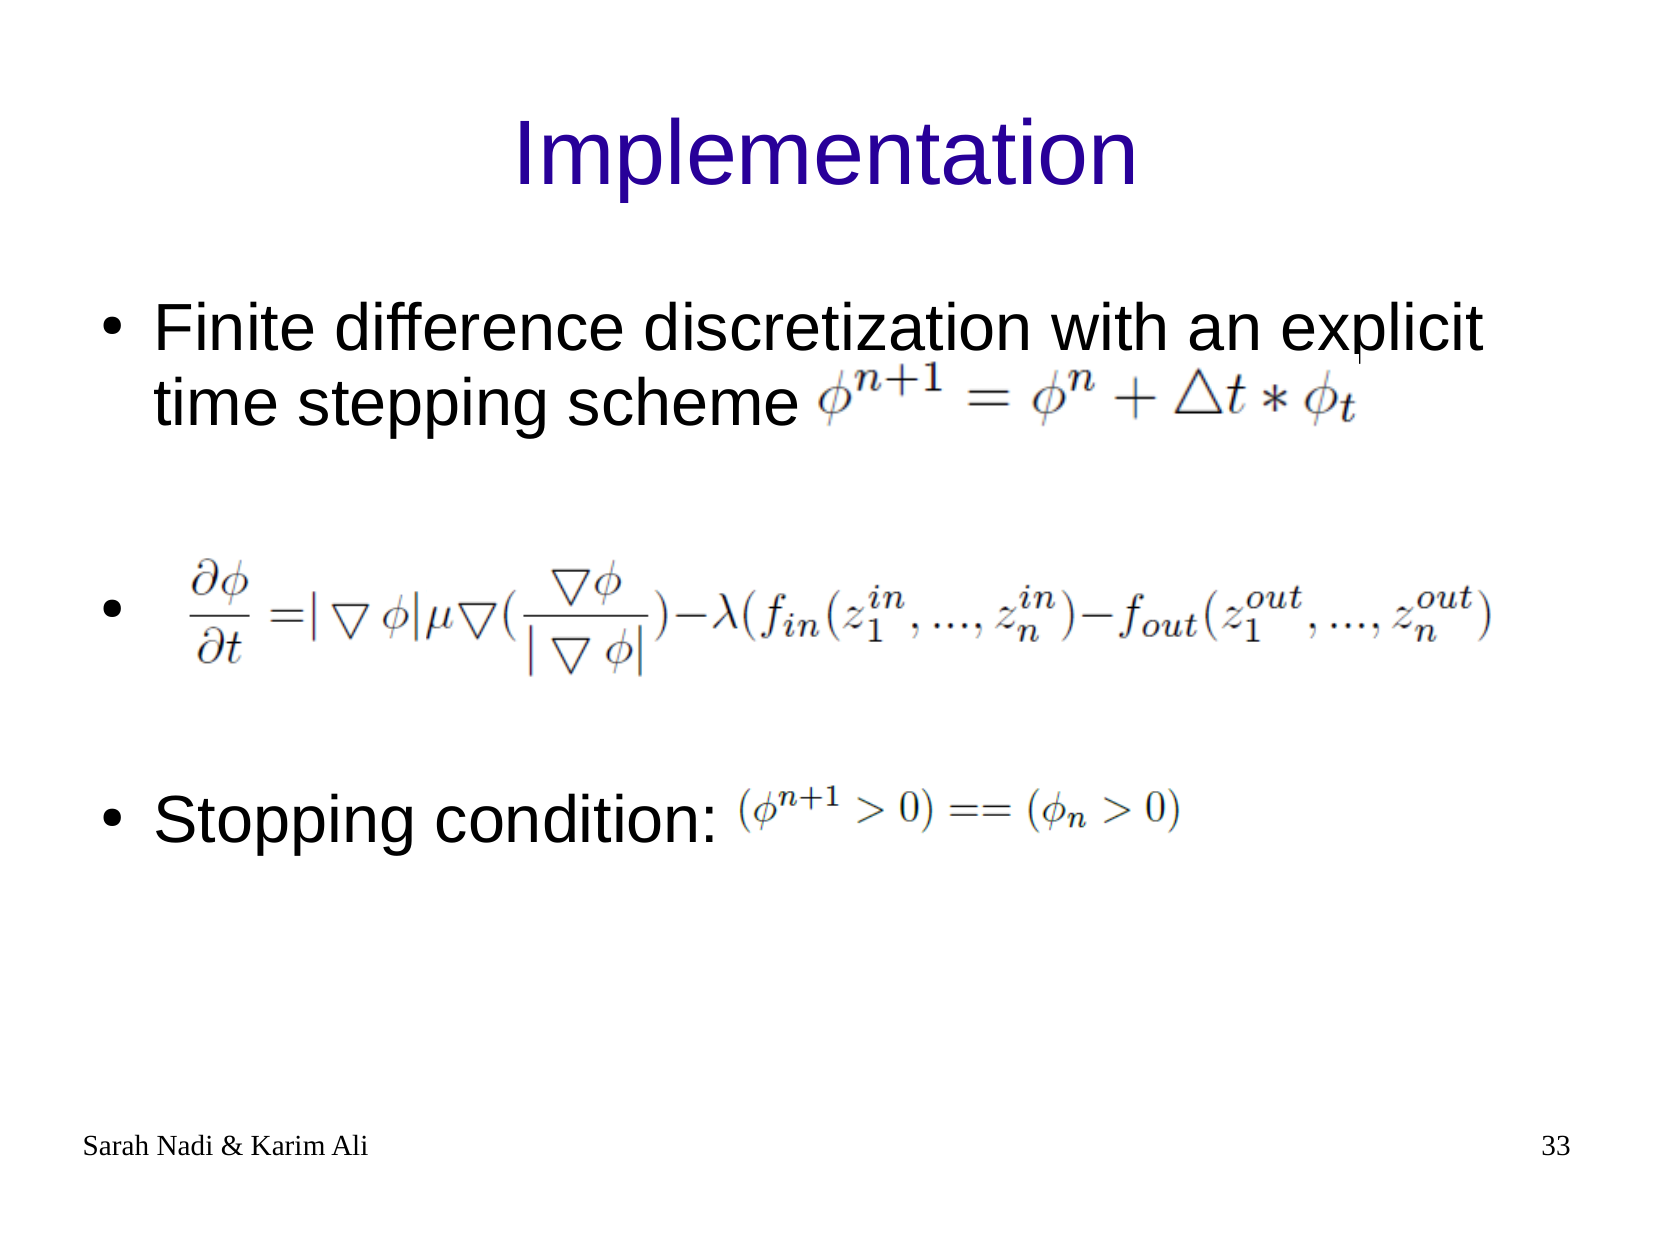

# Implementation
Finite difference discretization with an explicit time stepping scheme
Stopping condition:
Sarah Nadi & Karim Ali
33